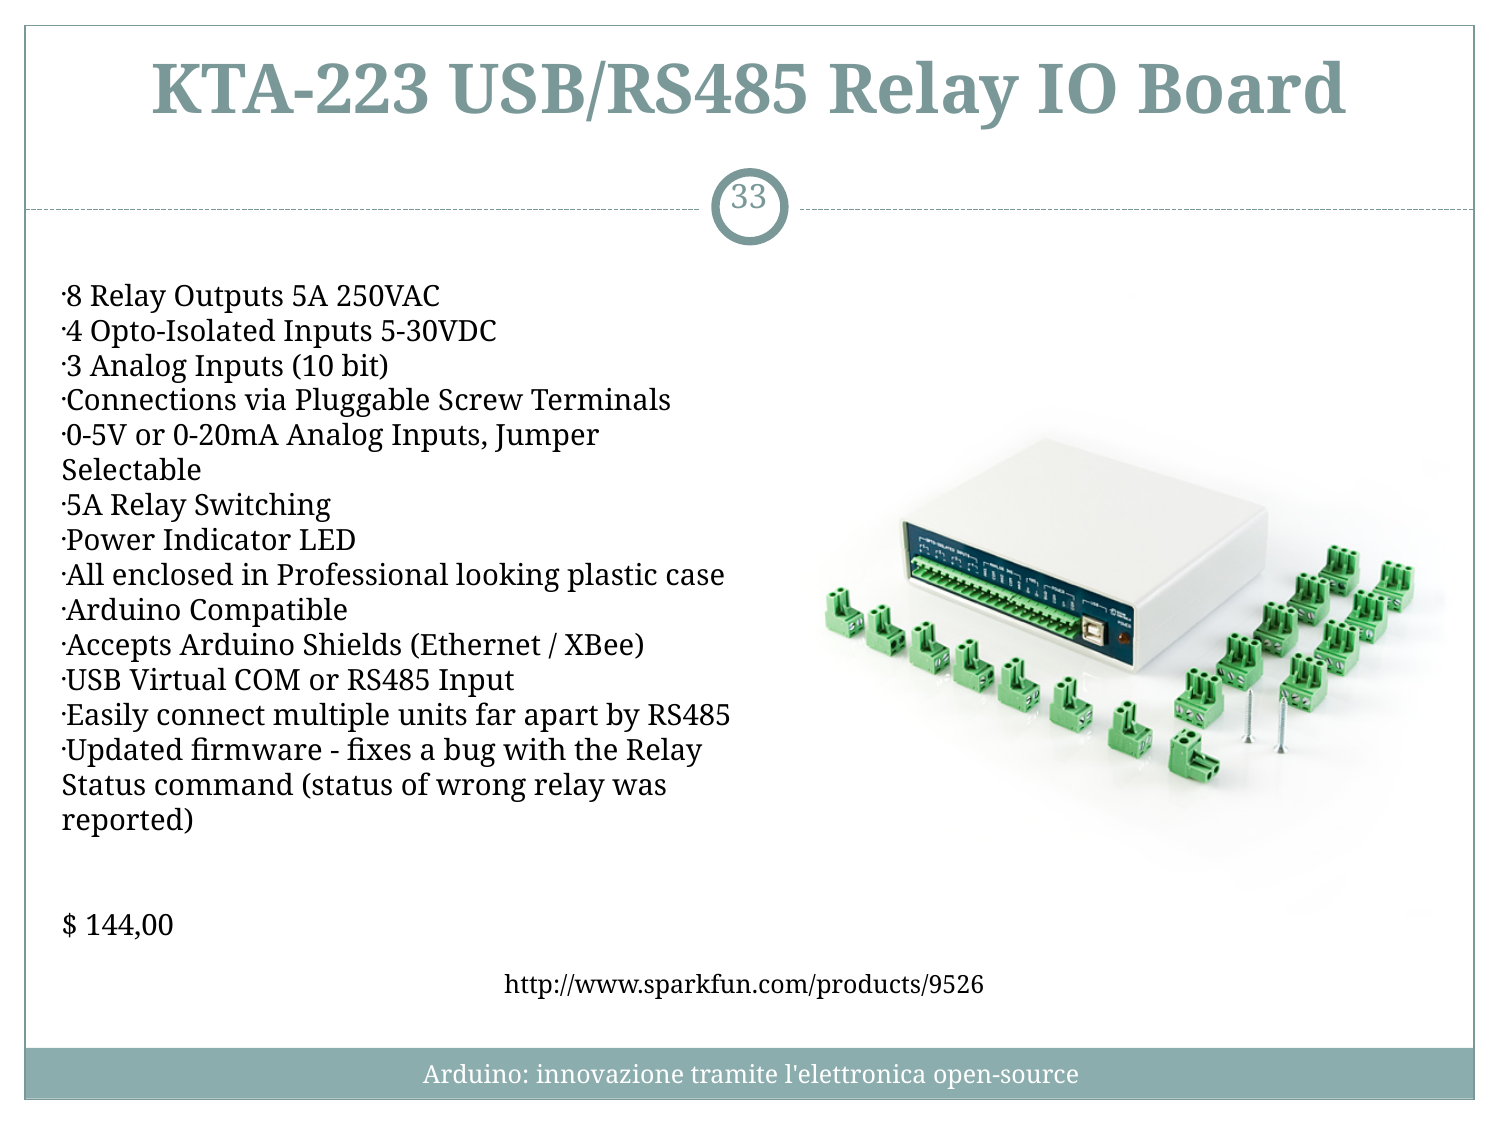

# KTA-223 USB/RS485 Relay IO Board
8 Relay Outputs 5A 250VAC
4 Opto-Isolated Inputs 5-30VDC
3 Analog Inputs (10 bit)
Connections via Pluggable Screw Terminals
0-5V or 0-20mA Analog Inputs, Jumper Selectable
5A Relay Switching
Power Indicator LED
All enclosed in Professional looking plastic case
Arduino Compatible
Accepts Arduino Shields (Ethernet / XBee)
USB Virtual COM or RS485 Input
Easily connect multiple units far apart by RS485
Updated firmware - fixes a bug with the Relay Status command (status of wrong relay was reported)
$ 144,00
http://www.sparkfun.com/products/9526
Arduino: innovazione tramite l'elettronica open-source